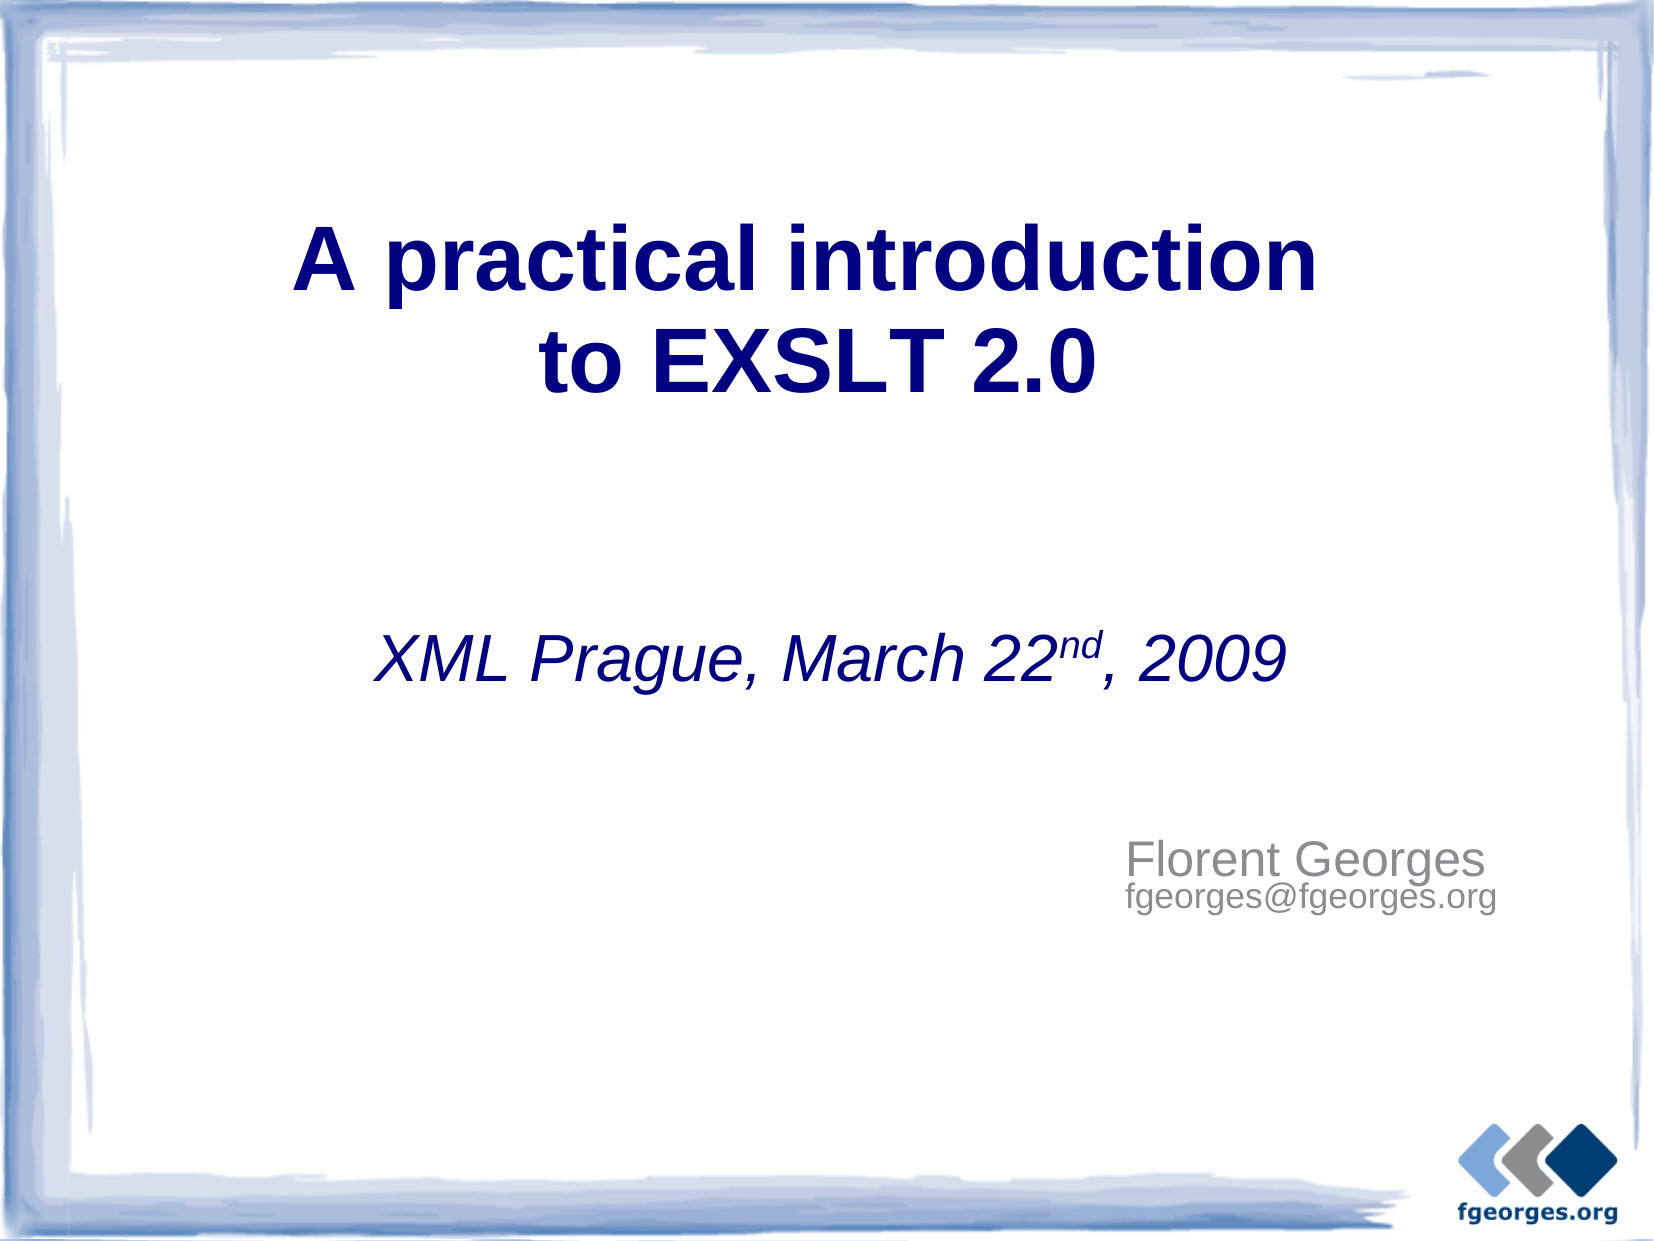

# A practical introduction to EXSLT 2.0
XML Prague, March 22nd, 2009
Florent Georges
fgeorges@fgeorges.org